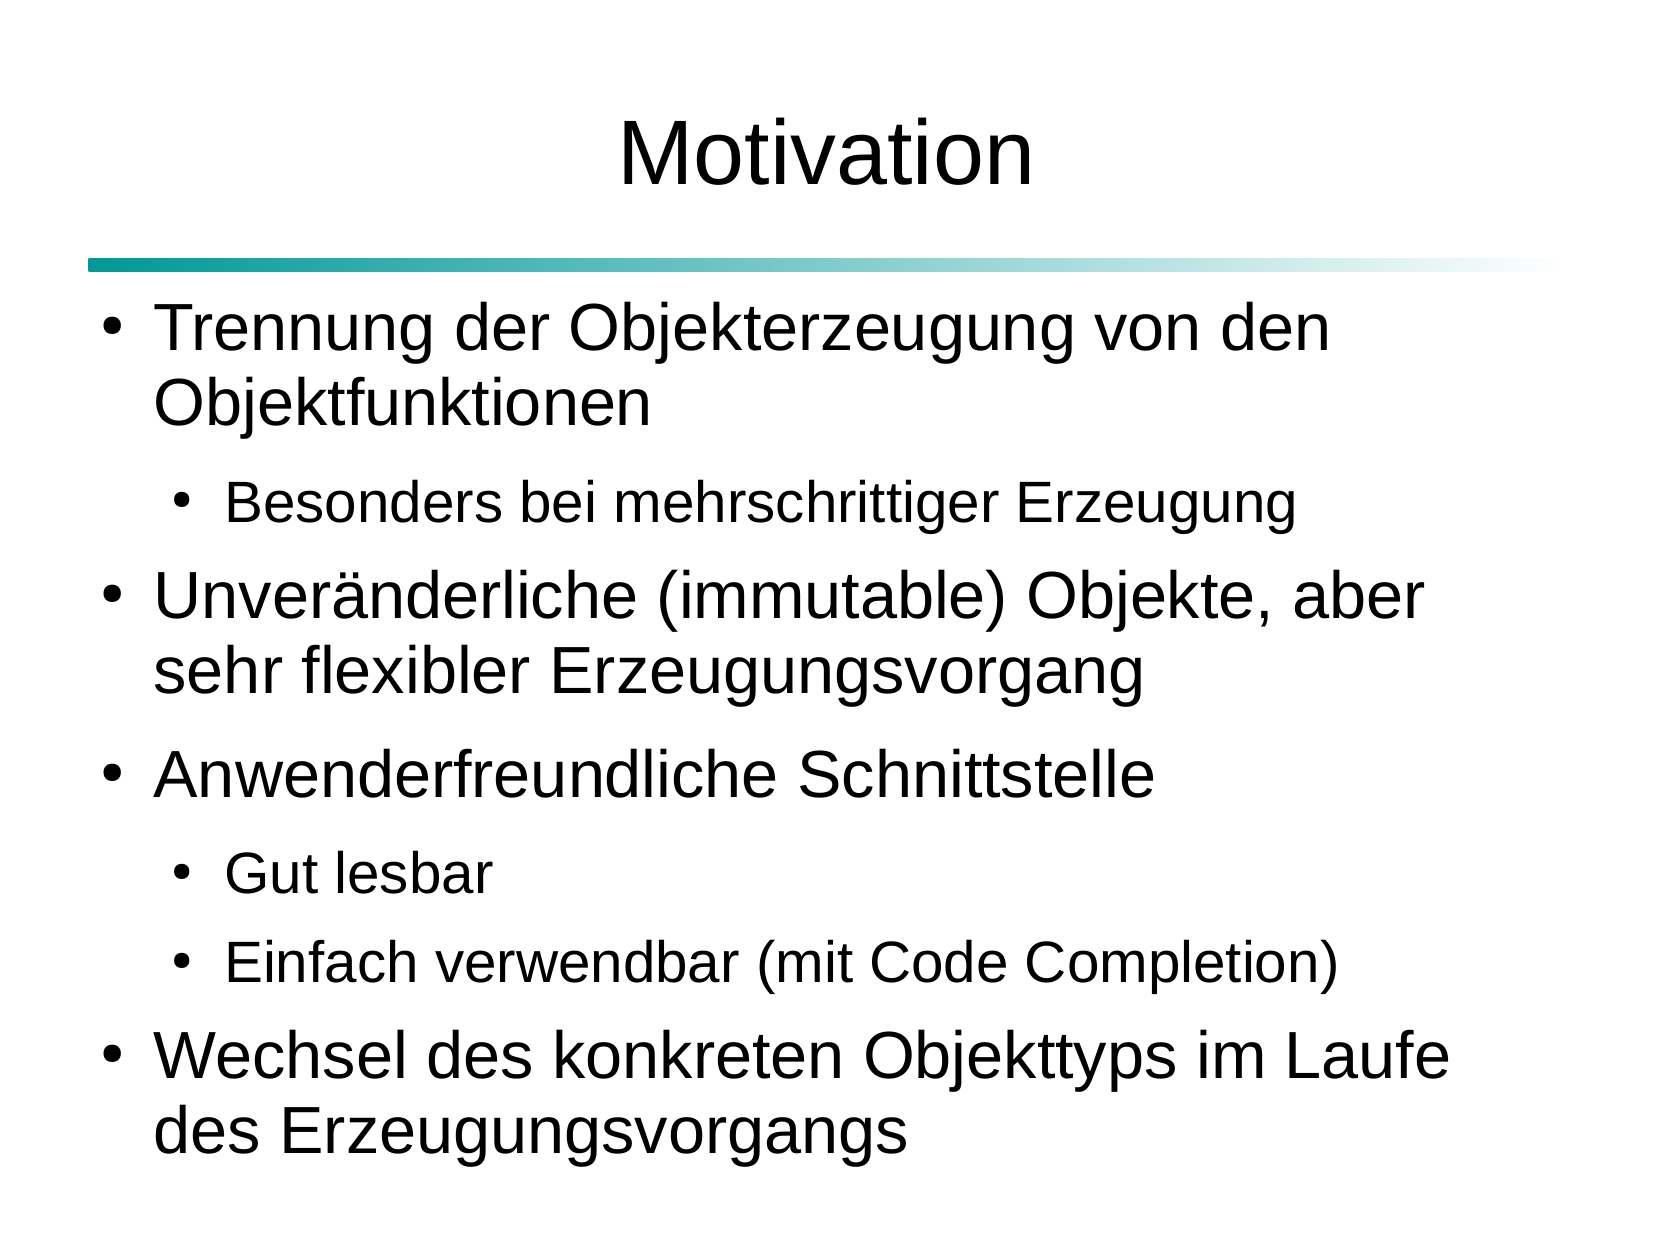

# Motivation
Trennung der Objekterzeugung von den Objektfunktionen
Besonders bei mehrschrittiger Erzeugung
Unveränderliche (immutable) Objekte, aber sehr flexibler Erzeugungsvorgang
Anwenderfreundliche Schnittstelle
Gut lesbar
Einfach verwendbar (mit Code Completion)
Wechsel des konkreten Objekttyps im Laufe des Erzeugungsvorgangs